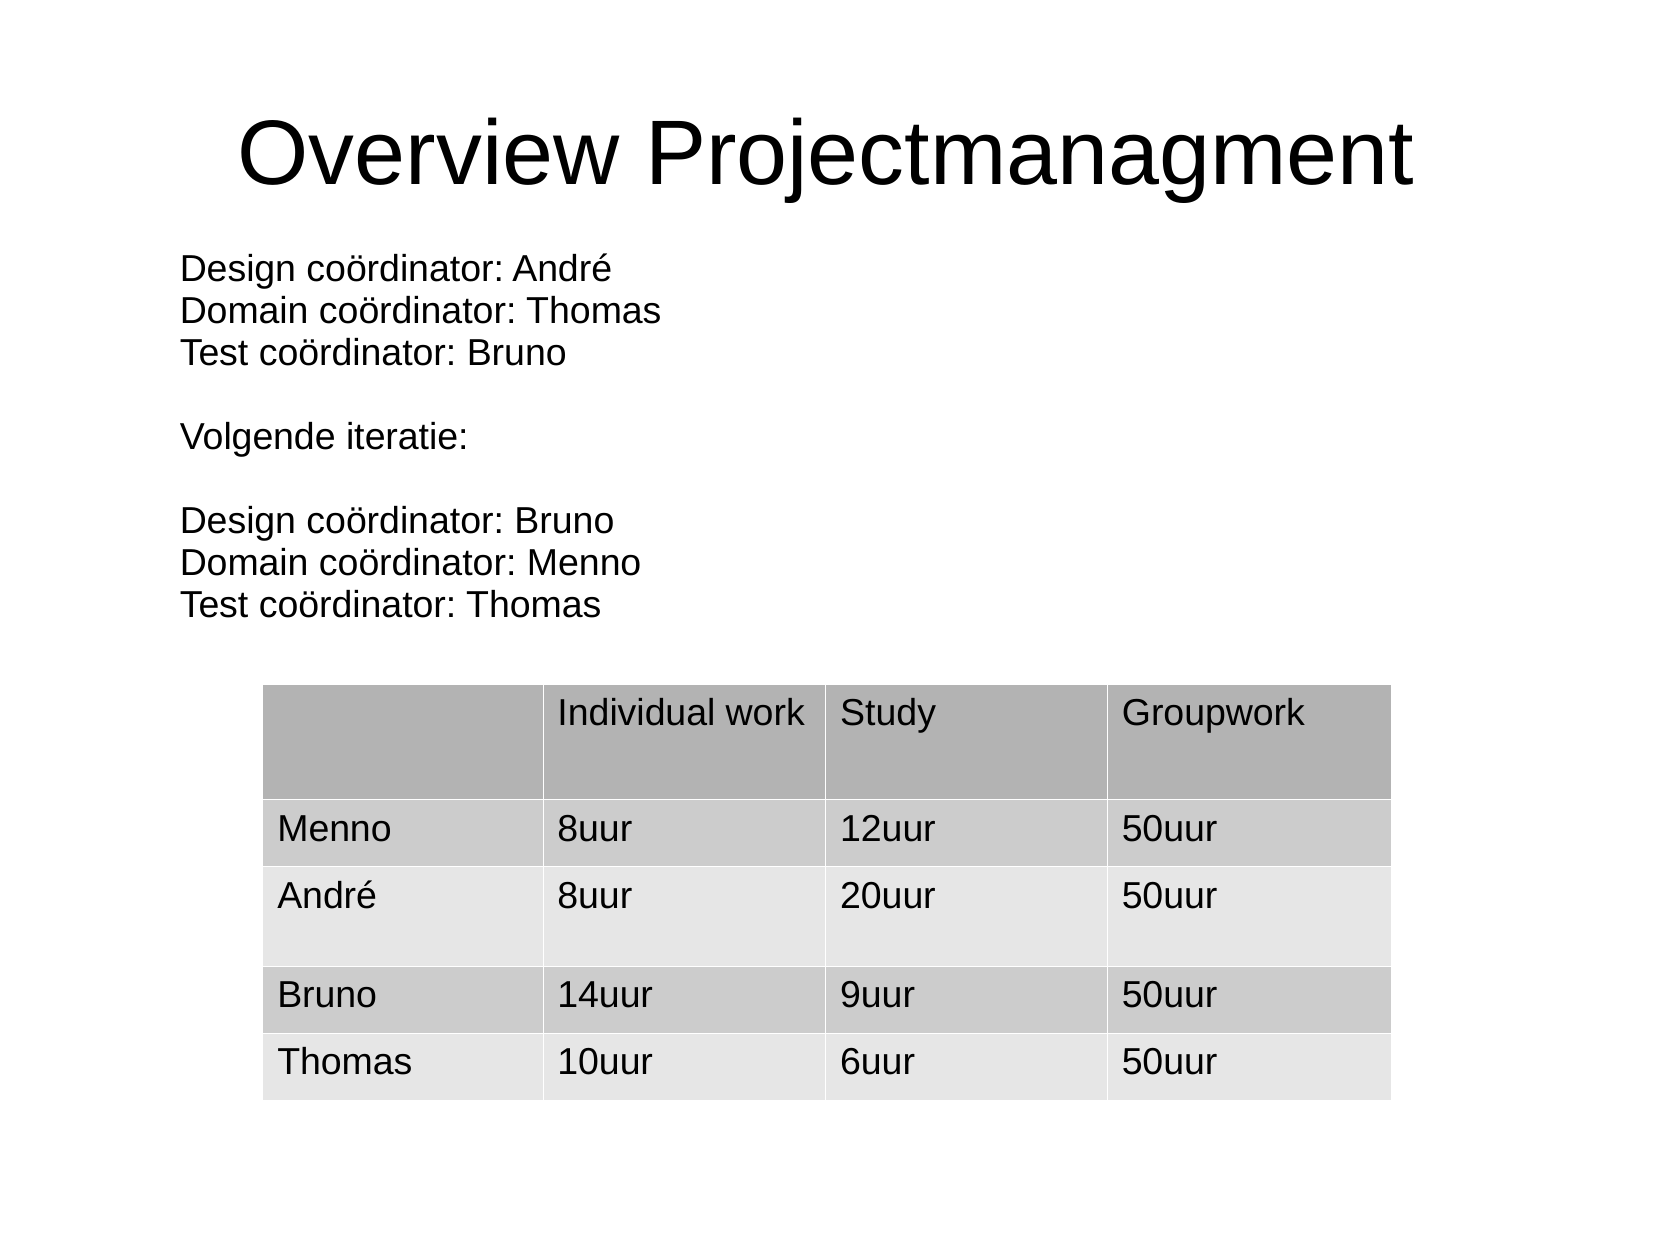

# Overview Projectmanagment
Design coördinator: André
Domain coördinator: Thomas
Test coördinator: Bruno
Volgende iteratie:
Design coördinator: Bruno
Domain coördinator: Menno
Test coördinator: Thomas
| | Individual work | Study | Groupwork |
| --- | --- | --- | --- |
| Menno | 8uur | 12uur | 50uur |
| André | 8uur | 20uur | 50uur |
| Bruno | 14uur | 9uur | 50uur |
| Thomas | 10uur | 6uur | 50uur |